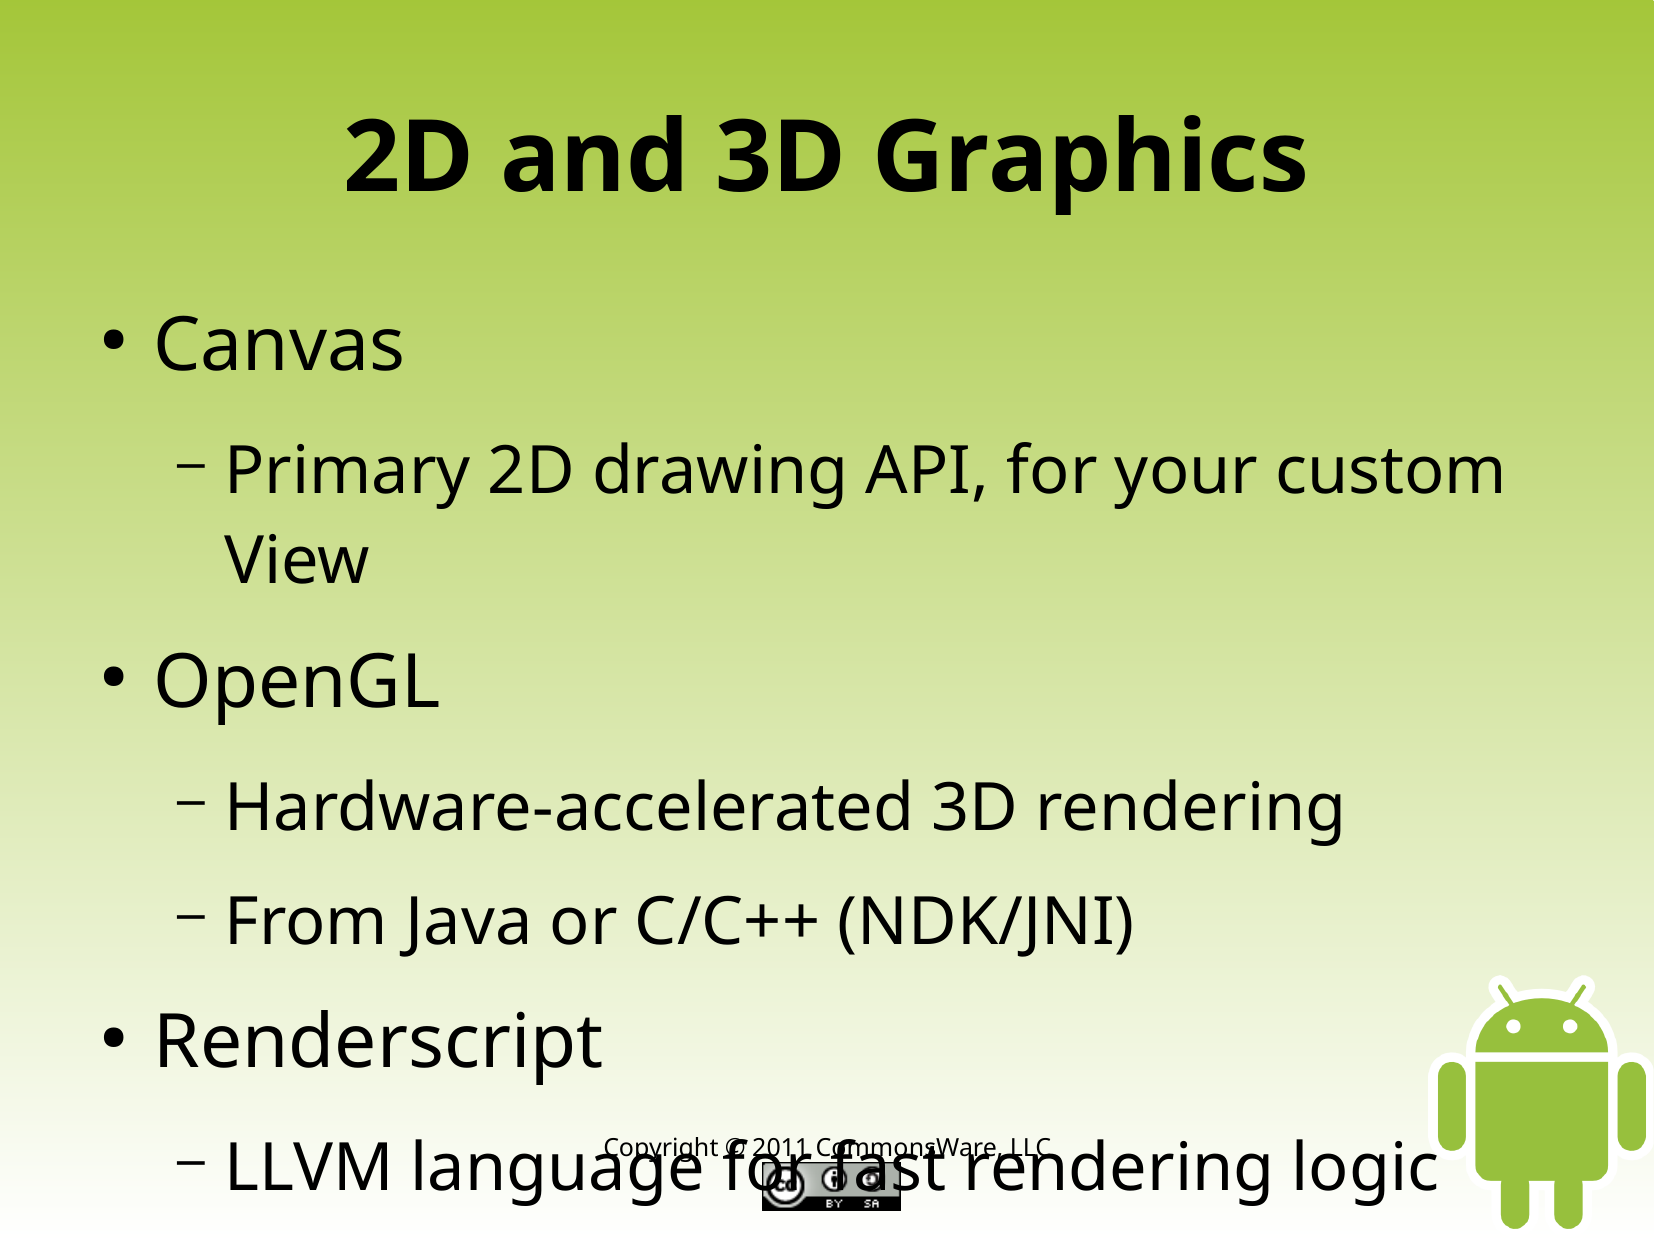

# 2D and 3D Graphics
Canvas
Primary 2D drawing API, for your custom View
OpenGL
Hardware-accelerated 3D rendering
From Java or C/C++ (NDK/JNI)
Renderscript
LLVM language for fast rendering logic